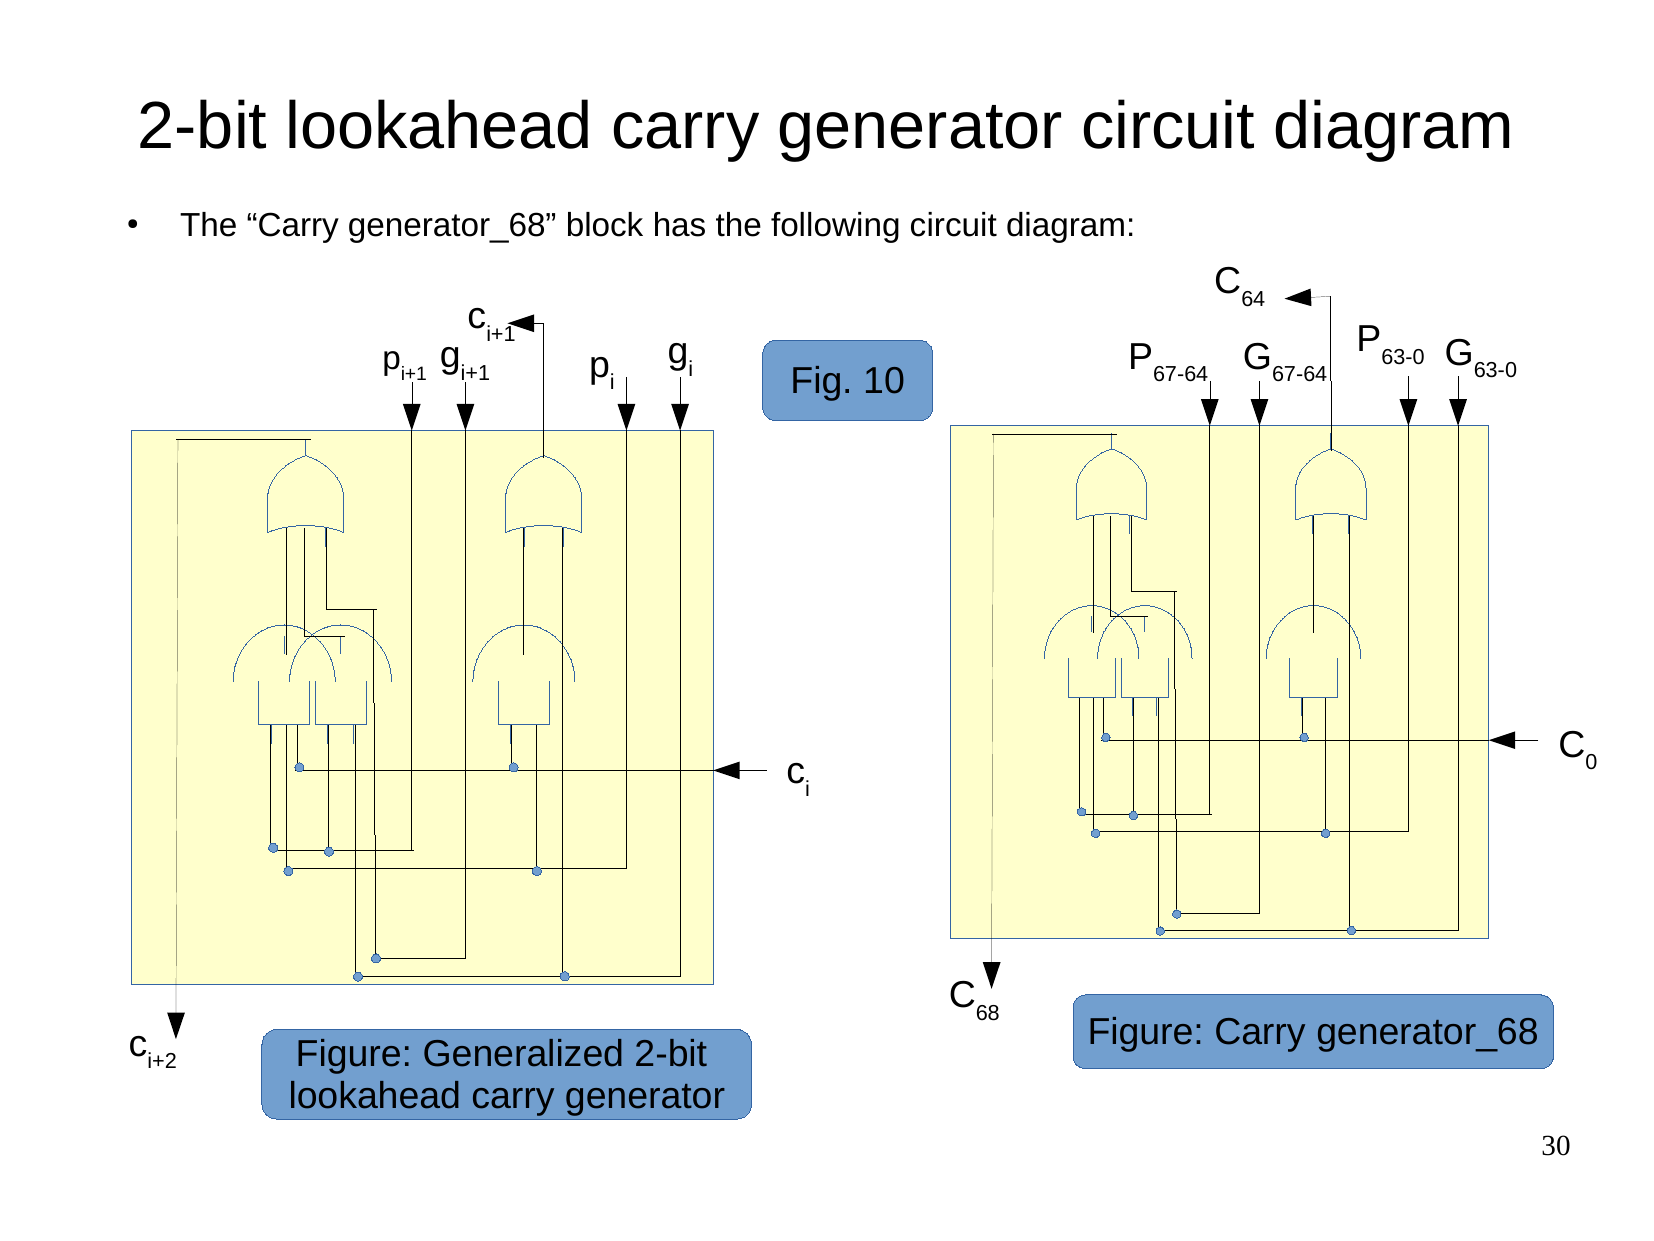

# 2-bit lookahead carry generator circuit diagram
The “Carry generator_68” block has the following circuit diagram:
C64
ci+1
P63-0
gi
G63-0
gi+1
P67-64
G67-64
pi+1
pi
Fig. 10
C0
ci
C68
Figure: Carry generator_68
ci+2
Figure: Generalized 2-bit
lookahead carry generator
30